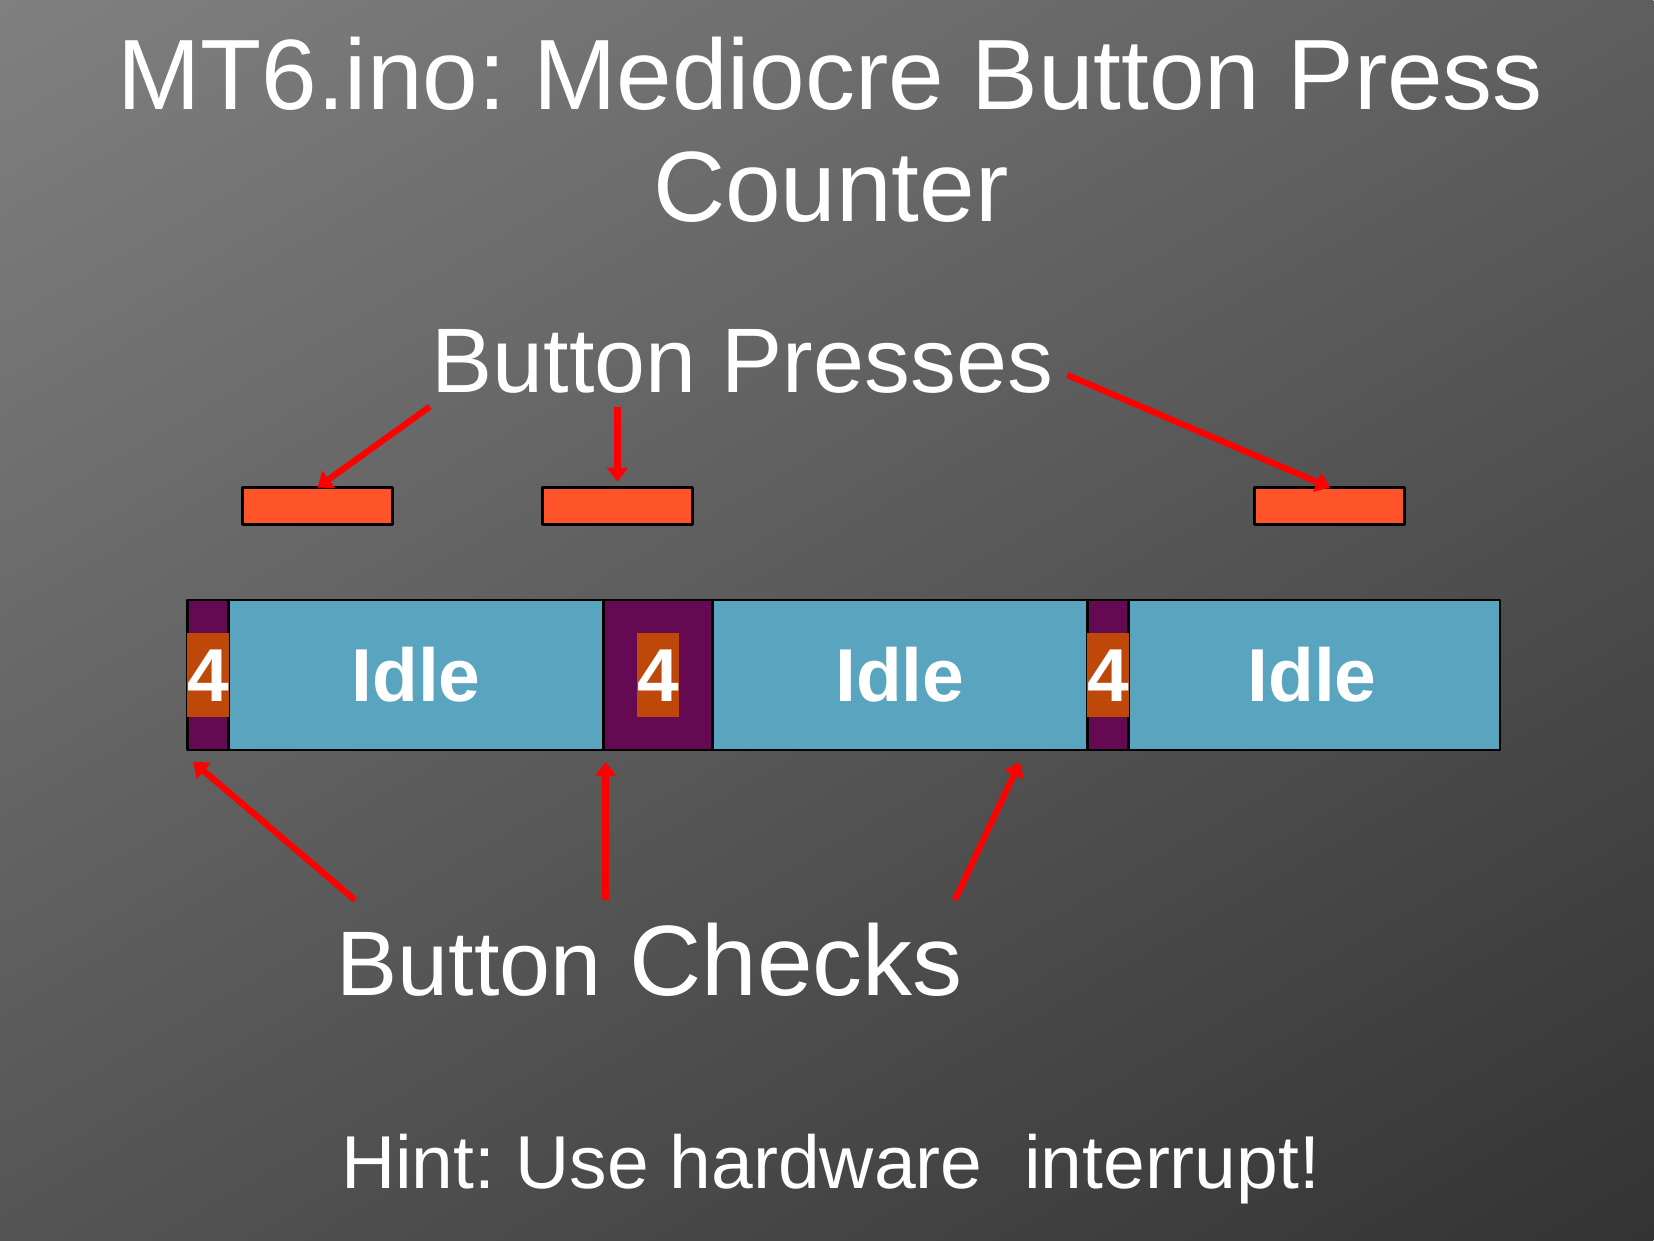

# MT6.ino: Mediocre Button Press Counter
Button Presses
4
Idle
4
Idle
4
Idle
Button Checks
Hint: Use hardware interrupt!